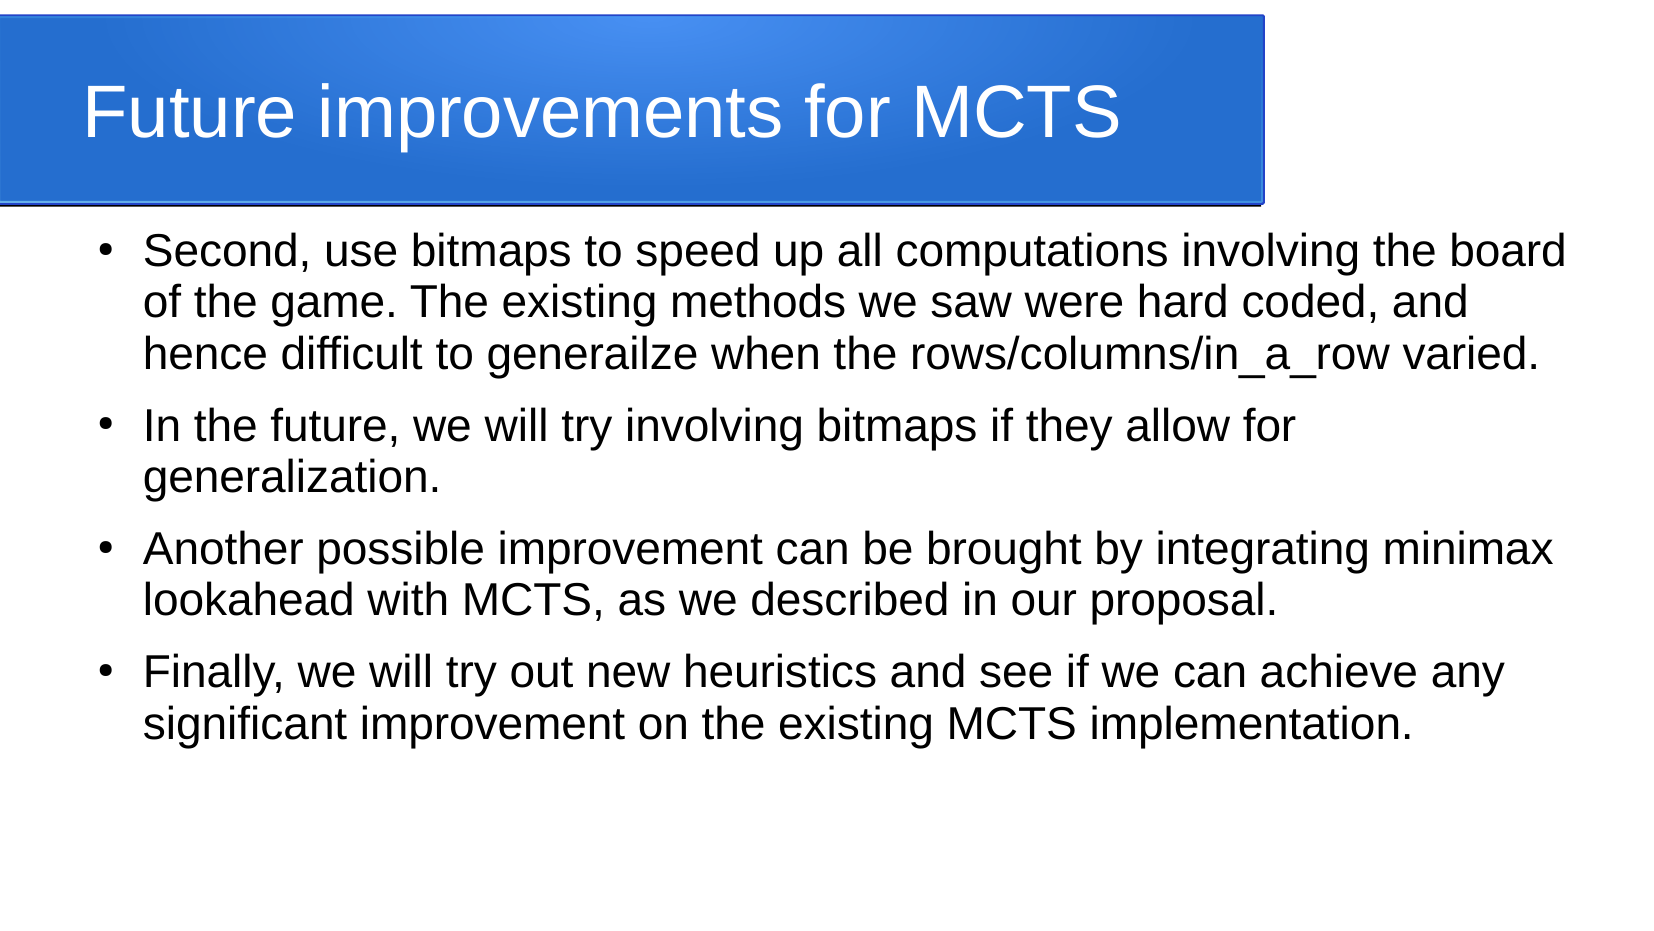

# Future improvements for MCTS
Second, use bitmaps to speed up all computations involving the board of the game. The existing methods we saw were hard coded, and hence difficult to generailze when the rows/columns/in_a_row varied.
In the future, we will try involving bitmaps if they allow for generalization.
Another possible improvement can be brought by integrating minimax lookahead with MCTS, as we described in our proposal.
Finally, we will try out new heuristics and see if we can achieve any significant improvement on the existing MCTS implementation.